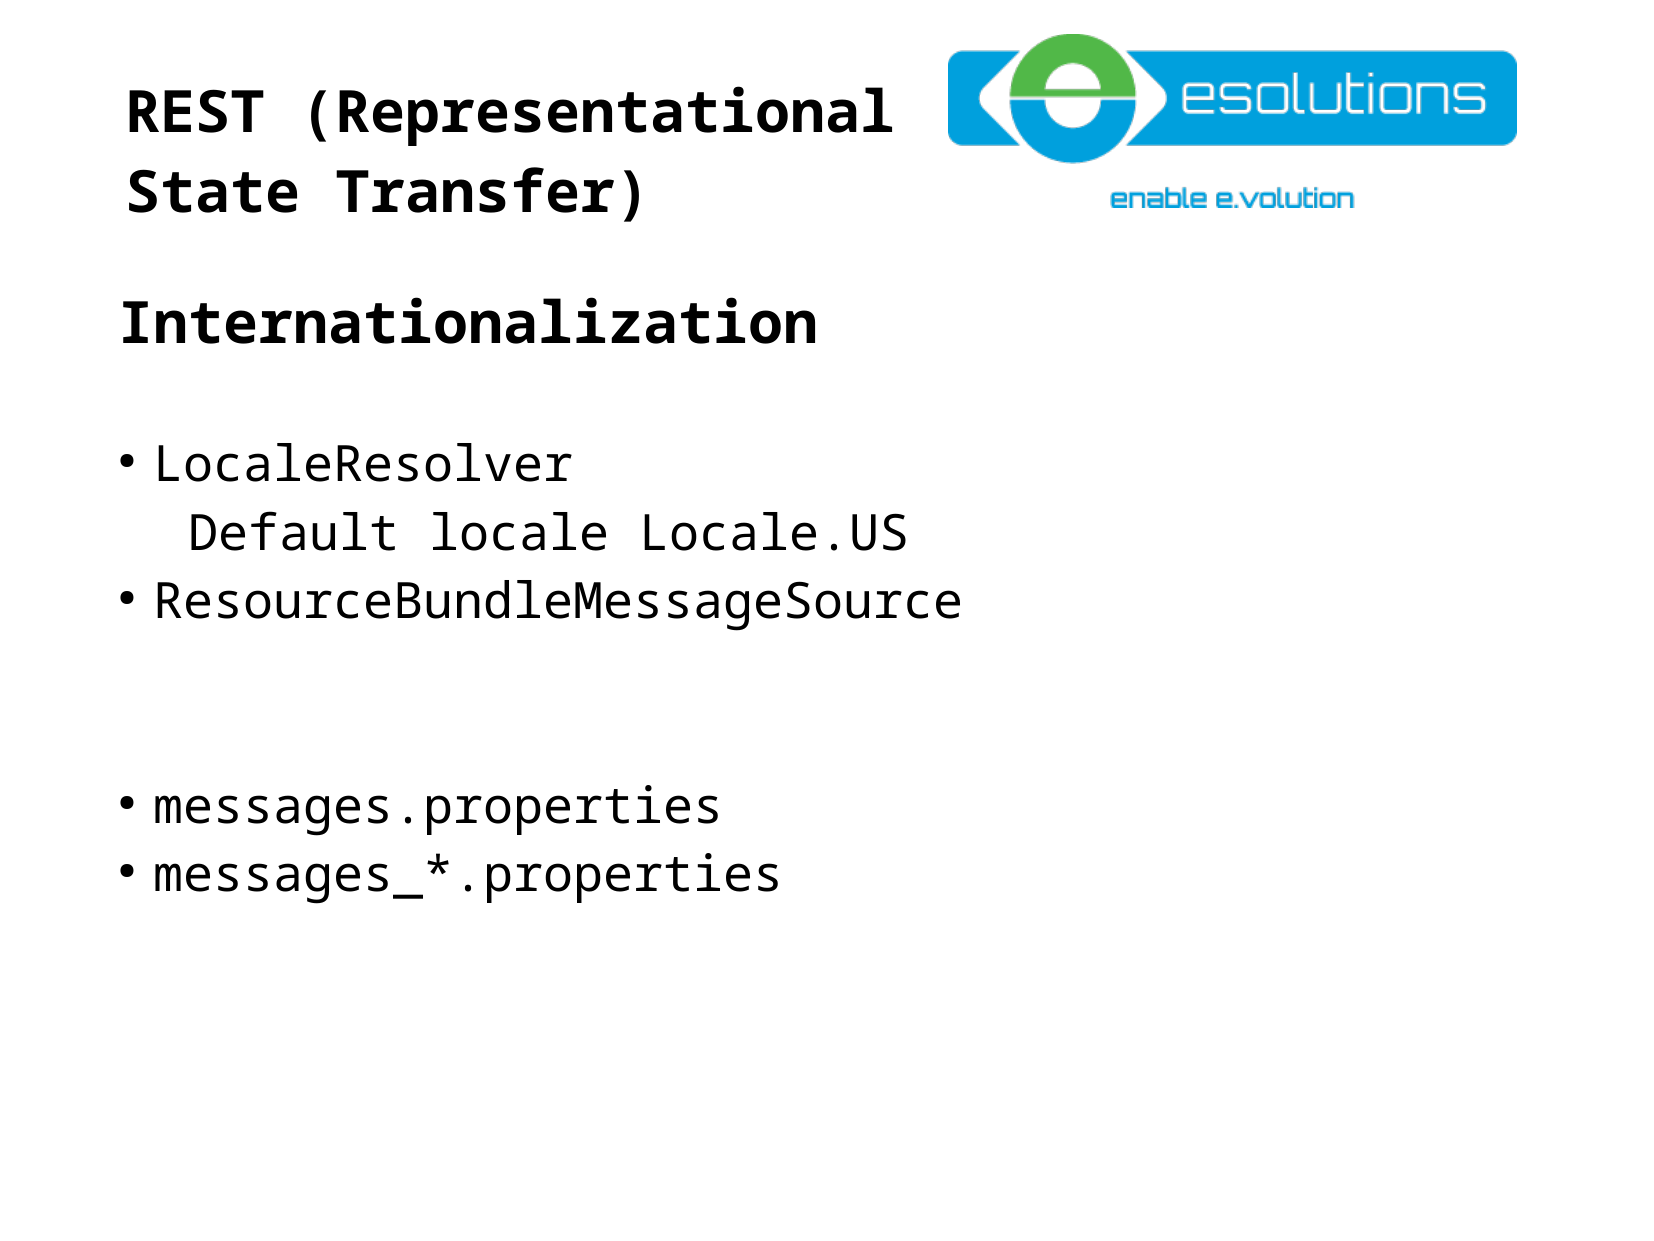

# Internationalization
LocaleResolver
Default locale Locale.US
ResourceBundleMessageSource
messages.properties
messages_*.properties
REST (Representational State Transfer)